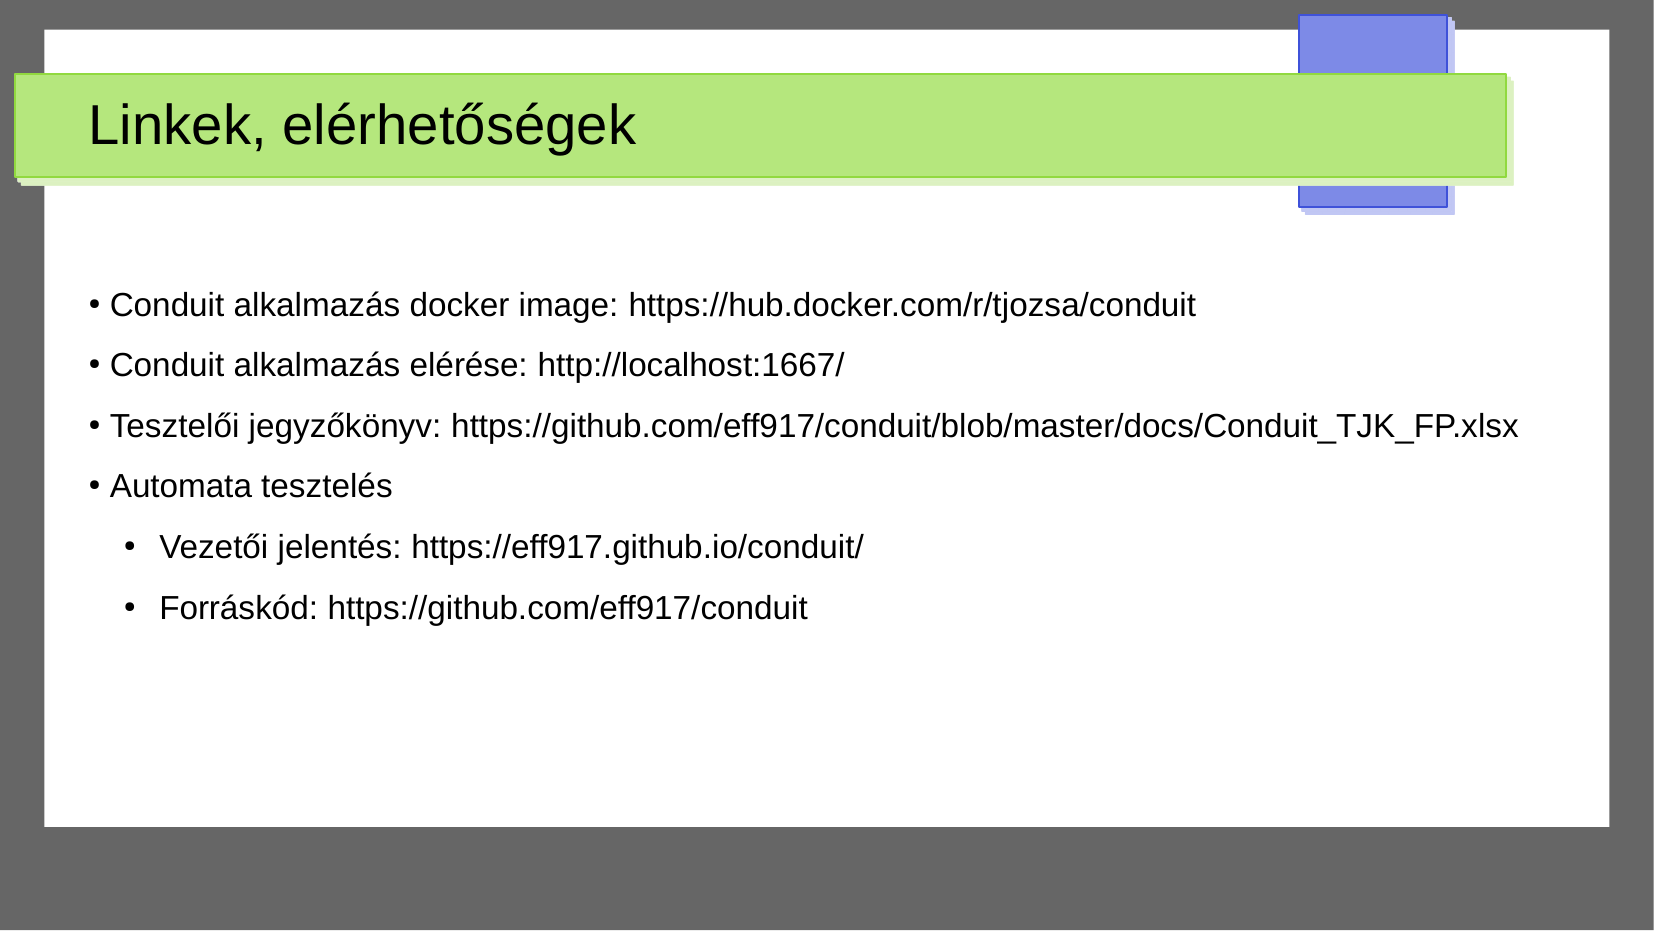

# Linkek, elérhetőségek
 Conduit alkalmazás docker image: https://hub.docker.com/r/tjozsa/conduit
 Conduit alkalmazás elérése: http://localhost:1667/
 Tesztelői jegyzőkönyv: https://github.com/eff917/conduit/blob/master/docs/Conduit_TJK_FP.xlsx
 Automata tesztelés
Vezetői jelentés: https://eff917.github.io/conduit/
Forráskód: https://github.com/eff917/conduit